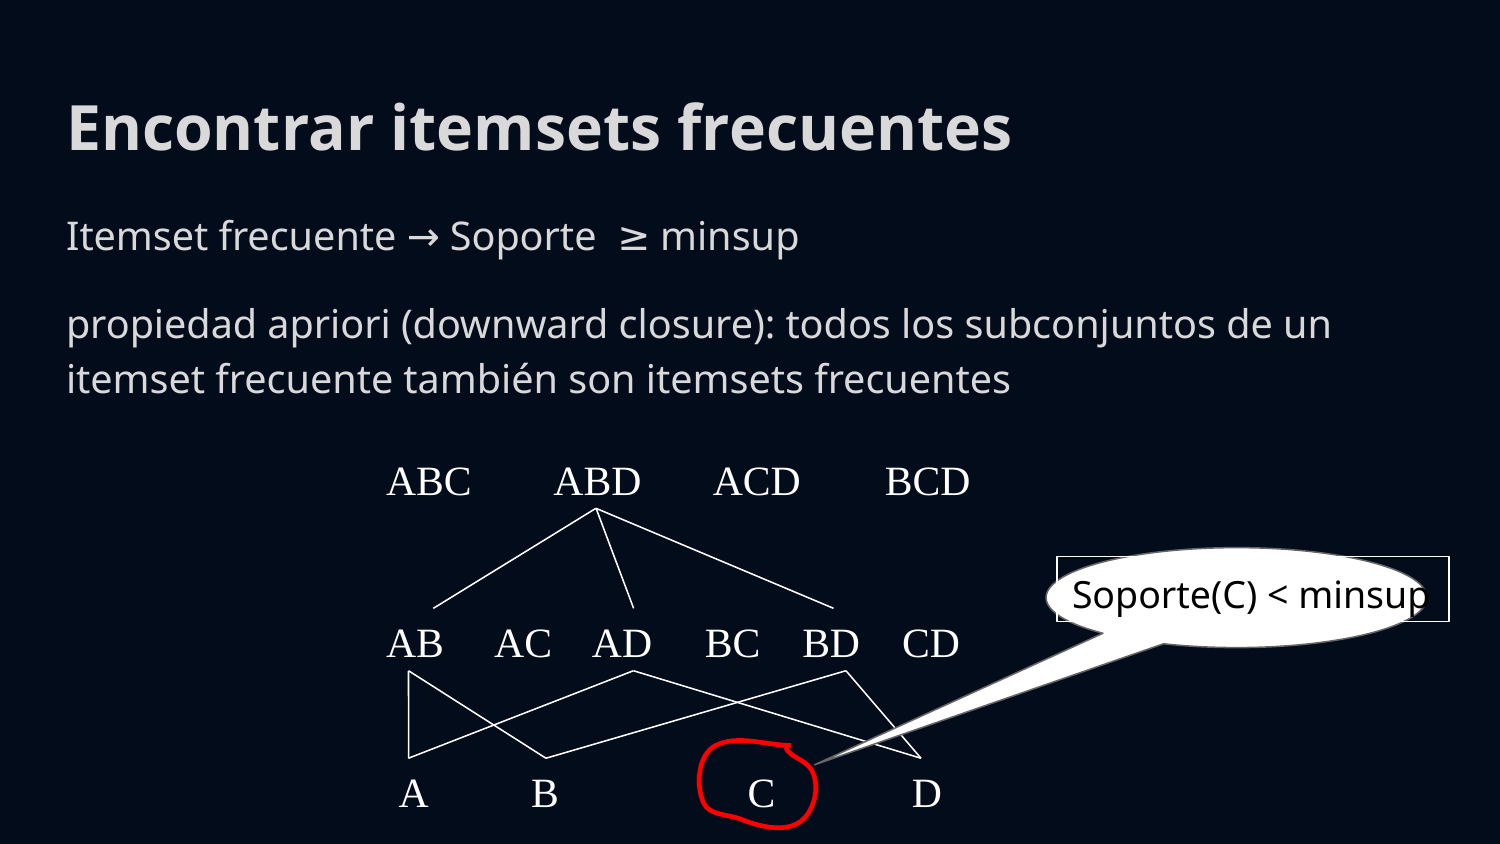

# Encontrar itemsets frecuentes
Itemset frecuente → Soporte ≥ minsup
propiedad apriori (downward closure): todos los subconjuntos de un itemset frecuente también son itemsets frecuentes
ABC ABD ACD BCD
Soporte(C) < minsup
AB AC AD BC BD CD
A B C D